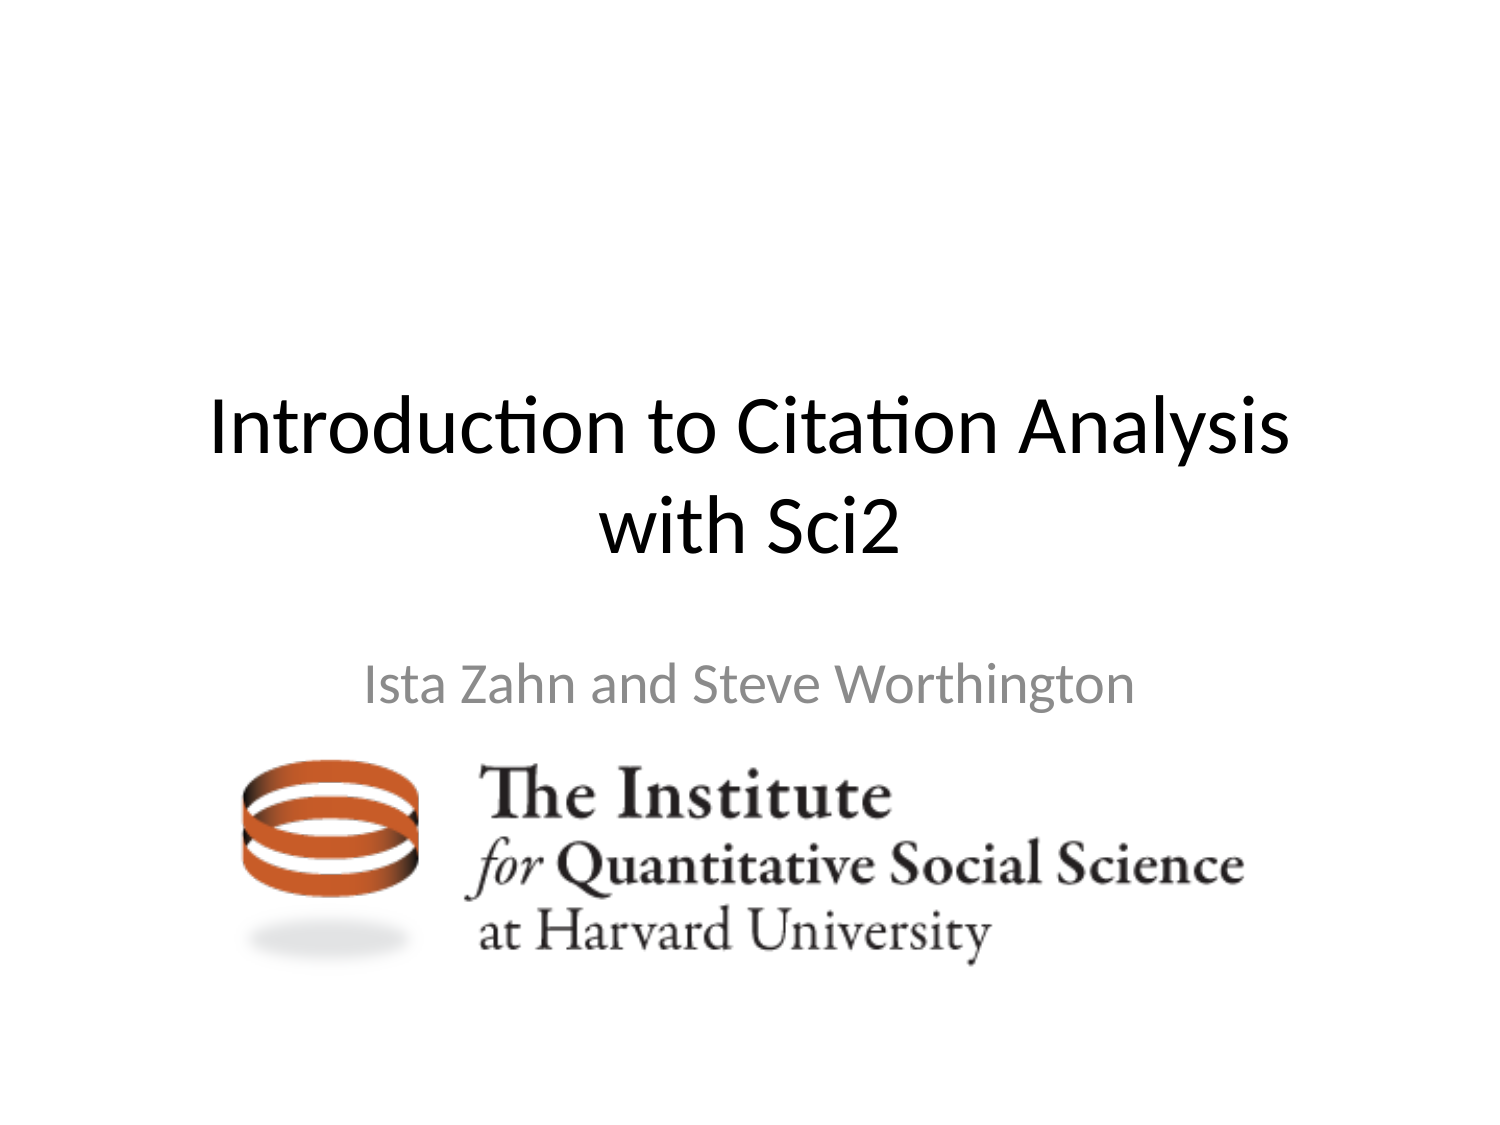

# Introduction to Citation Analysis with Sci2
Ista Zahn and Steve Worthington